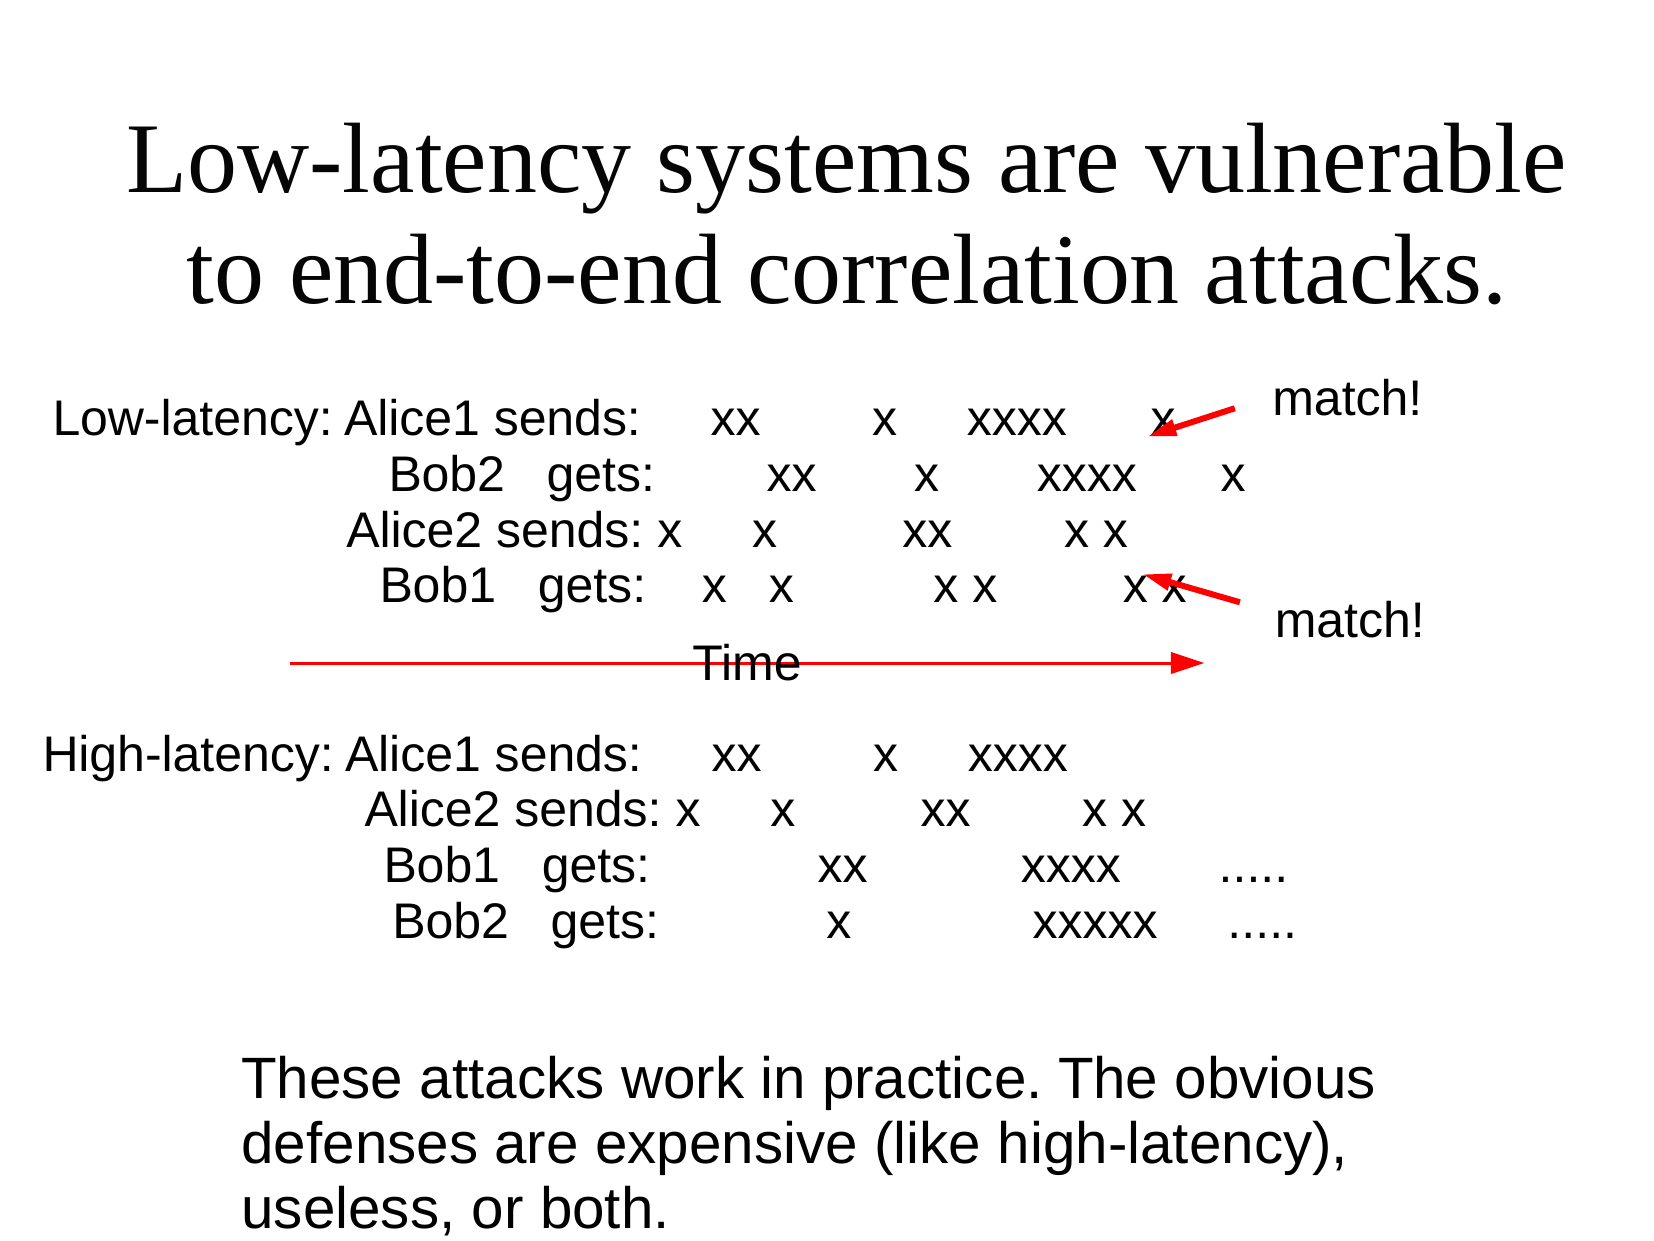

# Low-latency systems are vulnerable to end-to-end correlation attacks.
match!
Low-latency: Alice1 sends: xx x xxxx x
 Bob2 gets: xx x xxxx x
 Alice2 sends: x x xx x x
	 Bob1 gets: x x x x x x
match!
Time
High-latency: Alice1 sends: xx x xxxx
 Alice2 sends: x x xx x x
	 Bob1 gets: xx xxxx .....
 Bob2 gets: x xxxxx .....
These attacks work in practice. The obvious defenses are expensive (like high-latency), useless, or both.